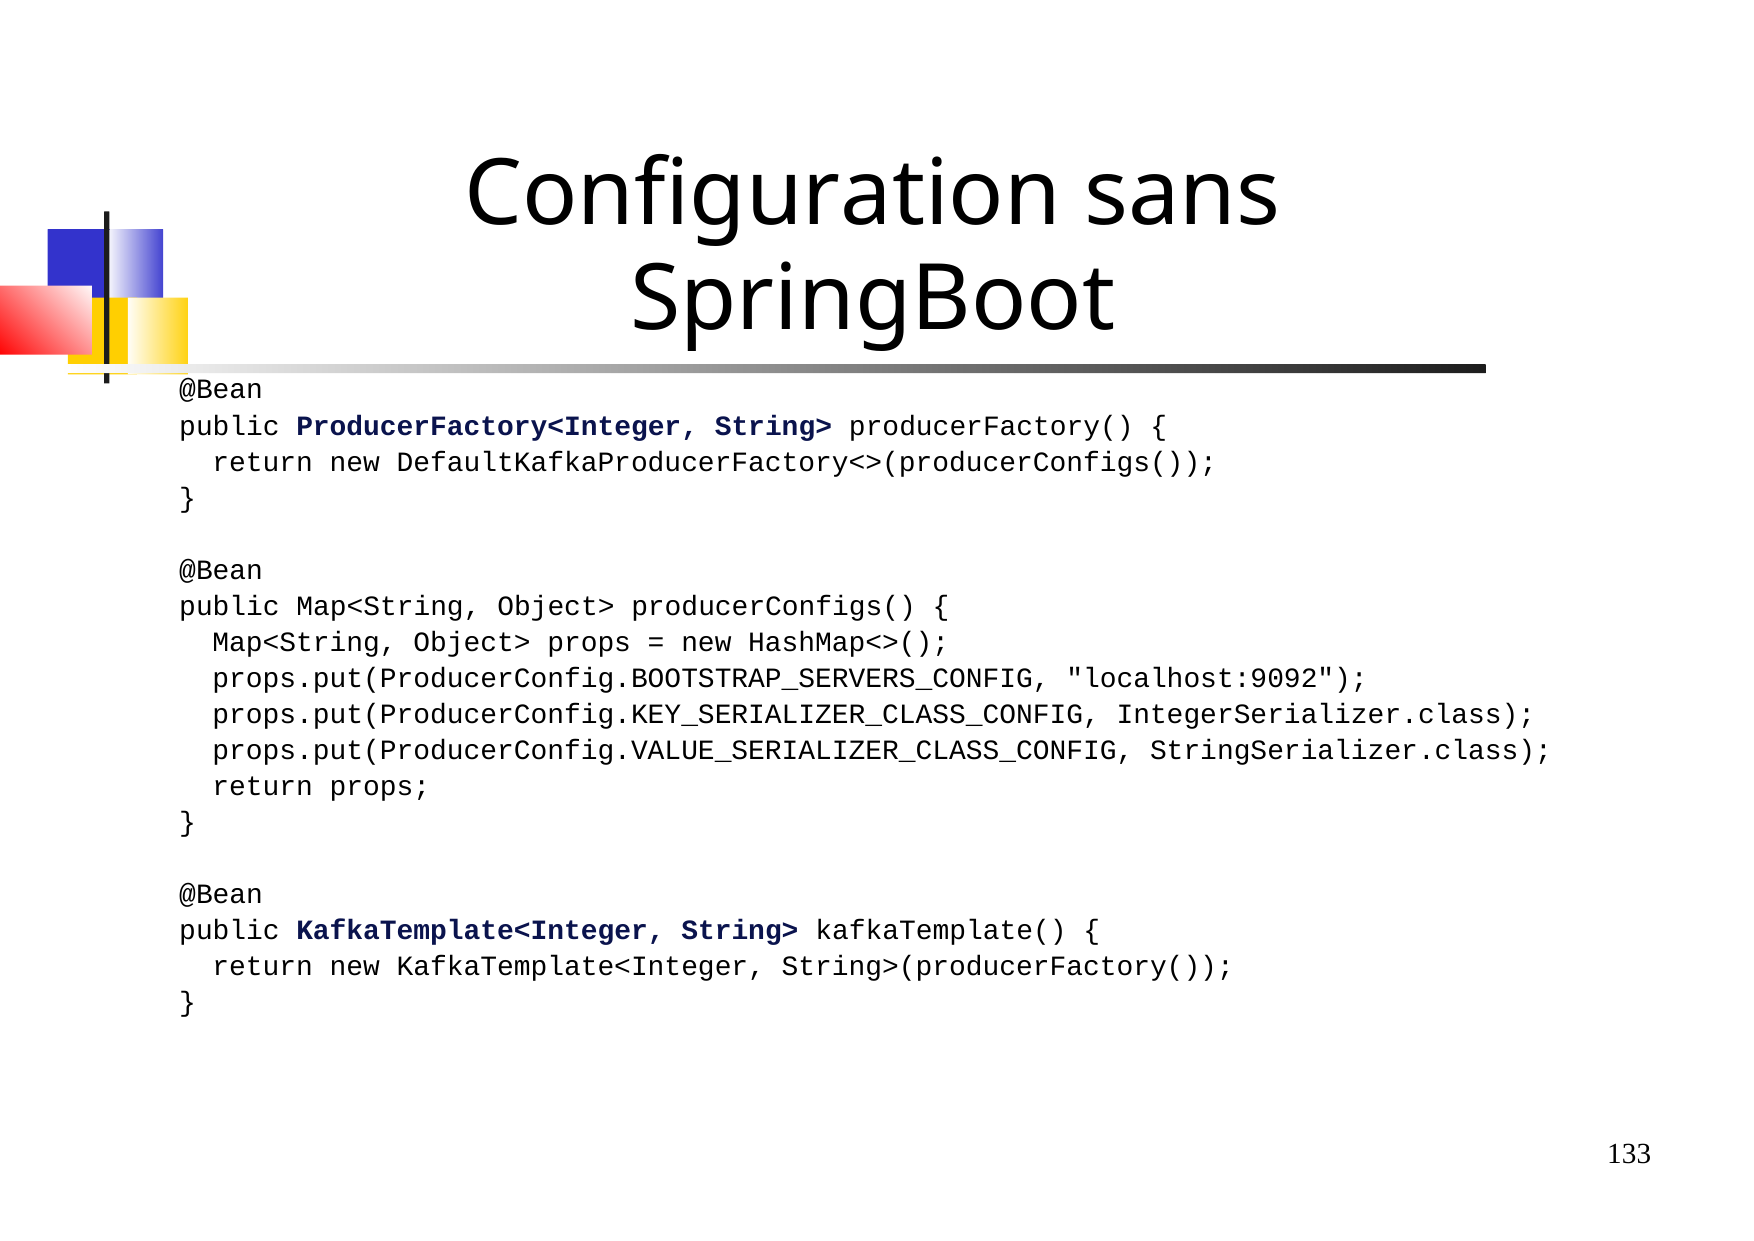

# Configuration sans SpringBoot
@Bean
public ProducerFactory<Integer, String> producerFactory() {
 return new DefaultKafkaProducerFactory<>(producerConfigs());
}
@Bean
public Map<String, Object> producerConfigs() {
 Map<String, Object> props = new HashMap<>();
 props.put(ProducerConfig.BOOTSTRAP_SERVERS_CONFIG, "localhost:9092");
 props.put(ProducerConfig.KEY_SERIALIZER_CLASS_CONFIG, IntegerSerializer.class);
 props.put(ProducerConfig.VALUE_SERIALIZER_CLASS_CONFIG, StringSerializer.class);
 return props;
}
@Bean
public KafkaTemplate<Integer, String> kafkaTemplate() {
 return new KafkaTemplate<Integer, String>(producerFactory());
}